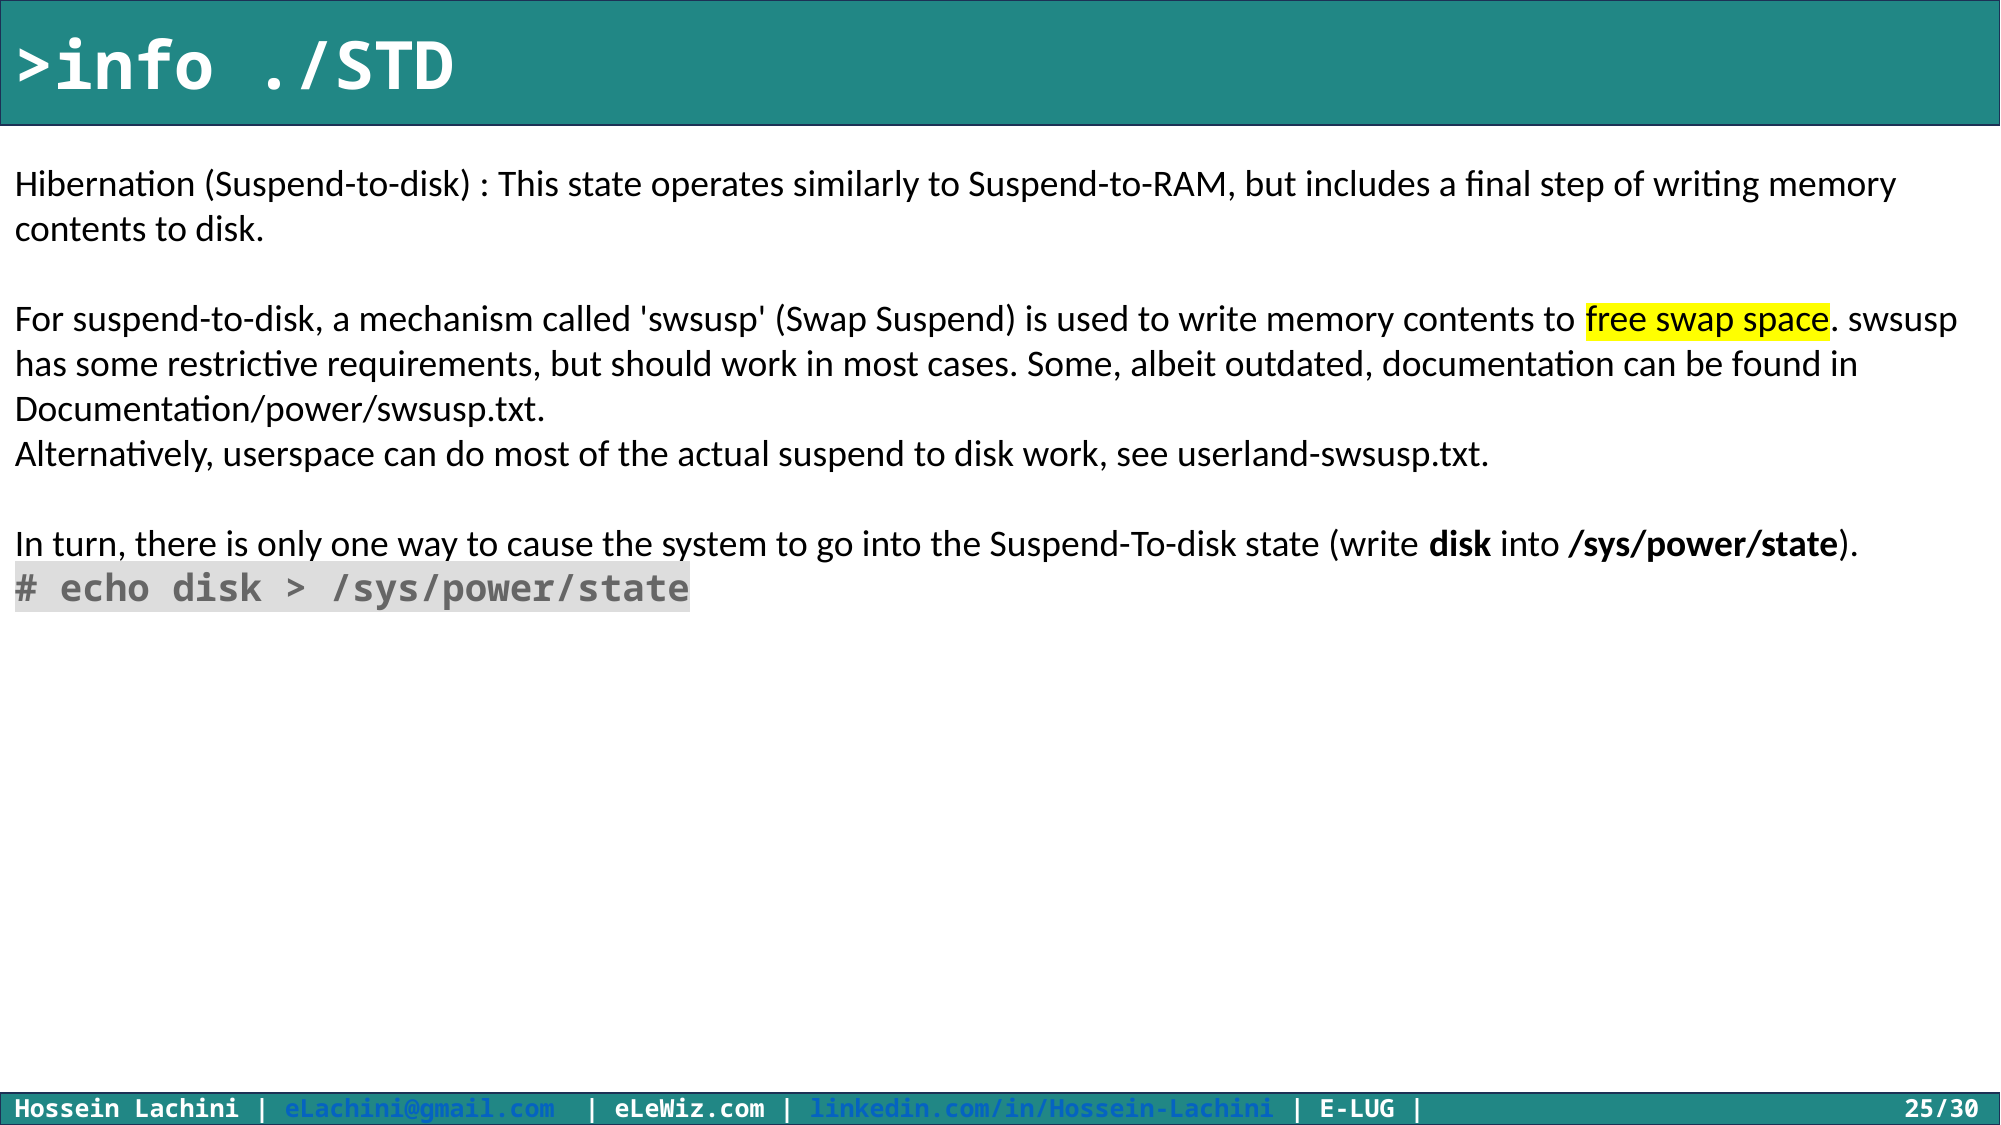

>info ./STD
Hibernation (Suspend-to-disk) : This state operates similarly to Suspend-to-RAM, but includes a final step of writing memory contents to disk.
For suspend-to-disk, a mechanism called 'swsusp' (Swap Suspend) is used to write memory contents to free swap space. swsusp has some restrictive requirements, but should work in most cases. Some, albeit outdated, documentation can be found in Documentation/power/swsusp.txt.
Alternatively, userspace can do most of the actual suspend to disk work, see userland-swsusp.txt.
In turn, there is only one way to cause the system to go into the Suspend-To-disk state (write disk into /sys/power/state).
# echo disk > /sys/power/state
Hossein Lachini | eLachini@gmail.com | eLeWiz.com | linkedin.com/in/Hossein-Lachini | E-LUG | 25/30